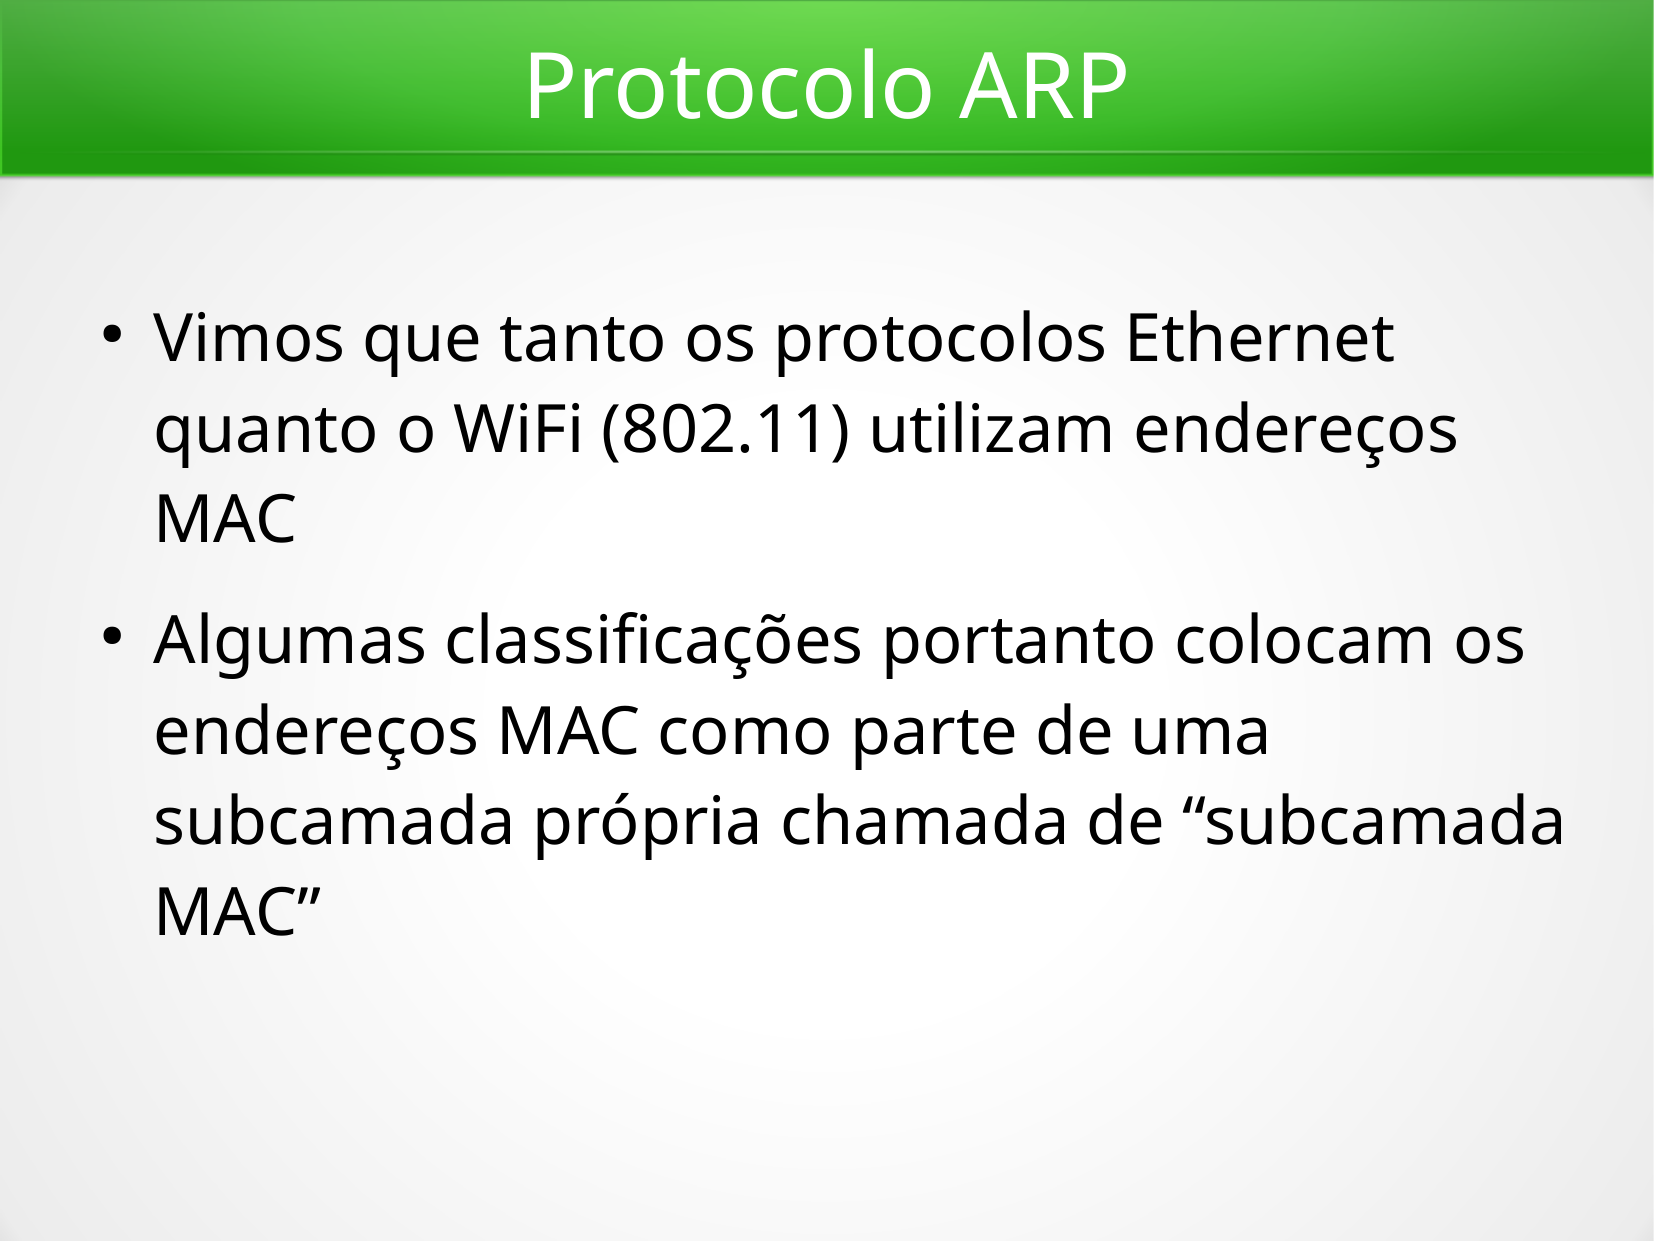

# Protocolo ARP
Vimos que tanto os protocolos Ethernet quanto o WiFi (802.11) utilizam endereços MAC
Algumas classificações portanto colocam os endereços MAC como parte de uma subcamada própria chamada de “subcamada MAC”